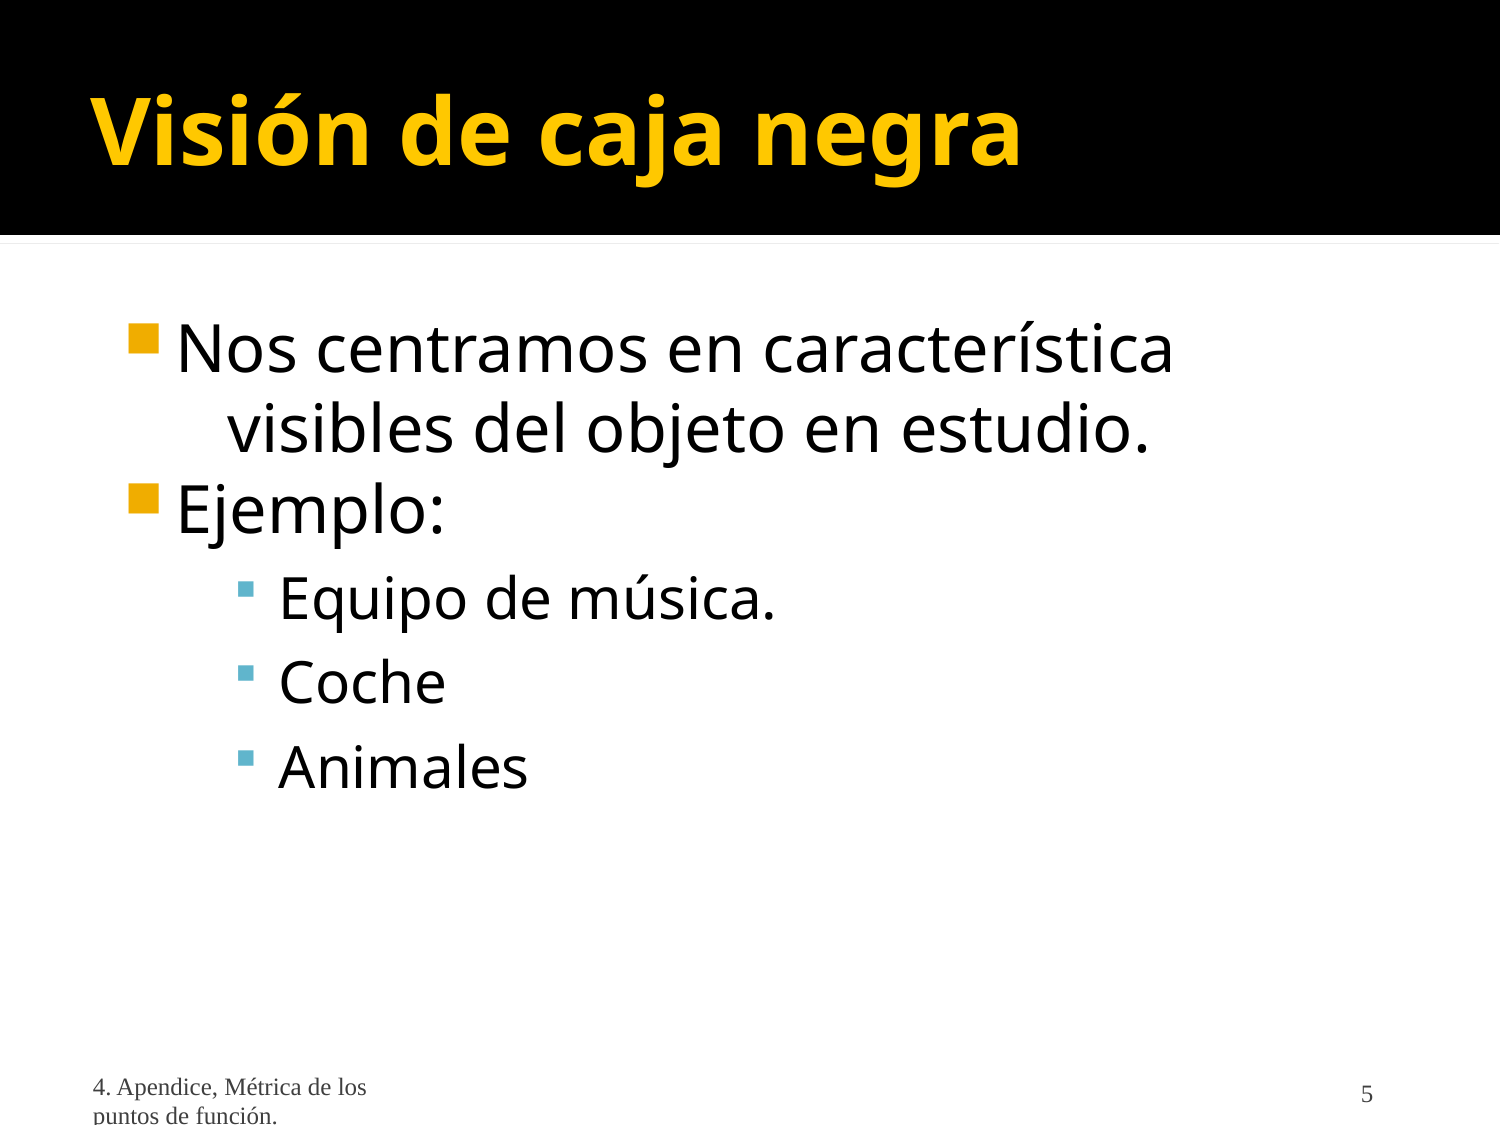

# Visión de caja negra
Nos centramos en característica visibles del objeto en estudio.
Ejemplo:
Equipo de música.
Coche
Animales
4. Apendice, Métrica de los puntos de función.
5